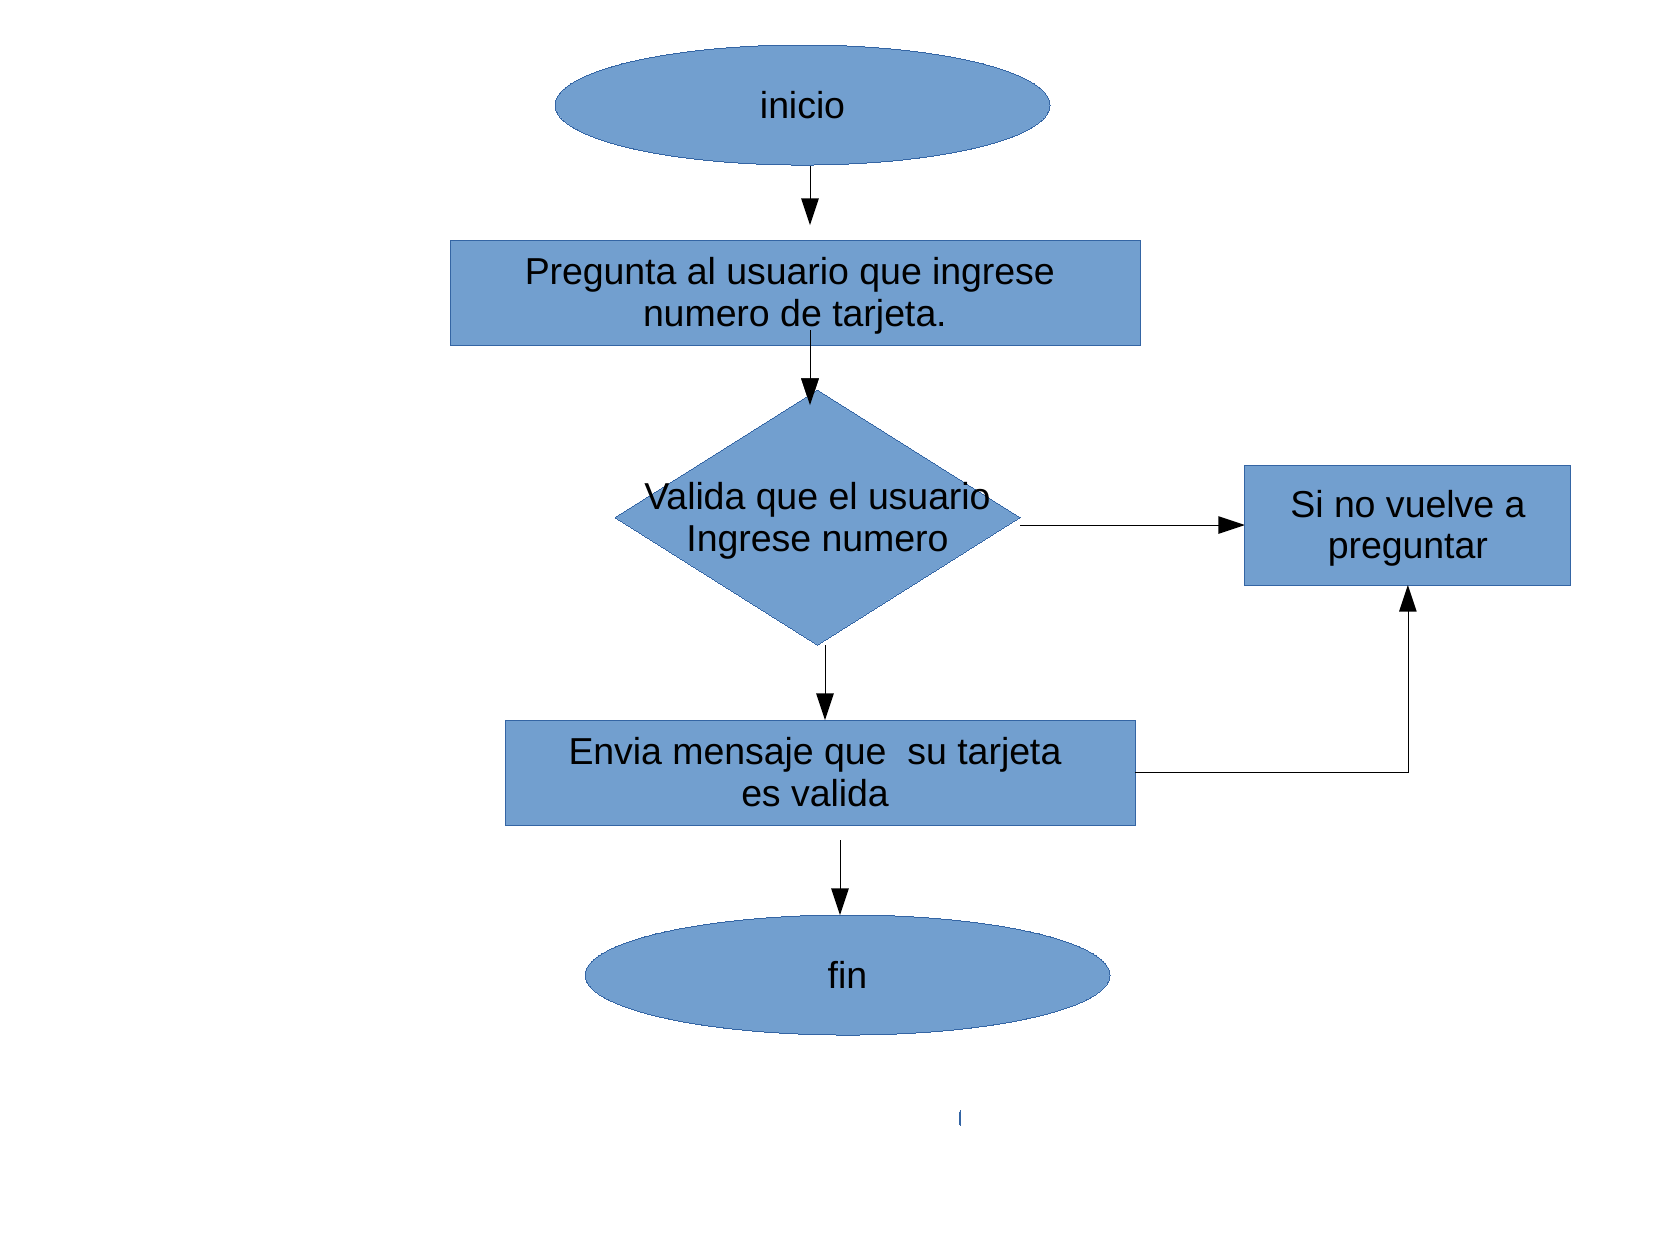

inicio
Pregunta al usuario que ingrese
numero de tarjeta.
#
Valida que el usuario
Ingrese numero
Si no vuelve a
preguntar
Envia mensaje que su tarjeta
es valida
fin